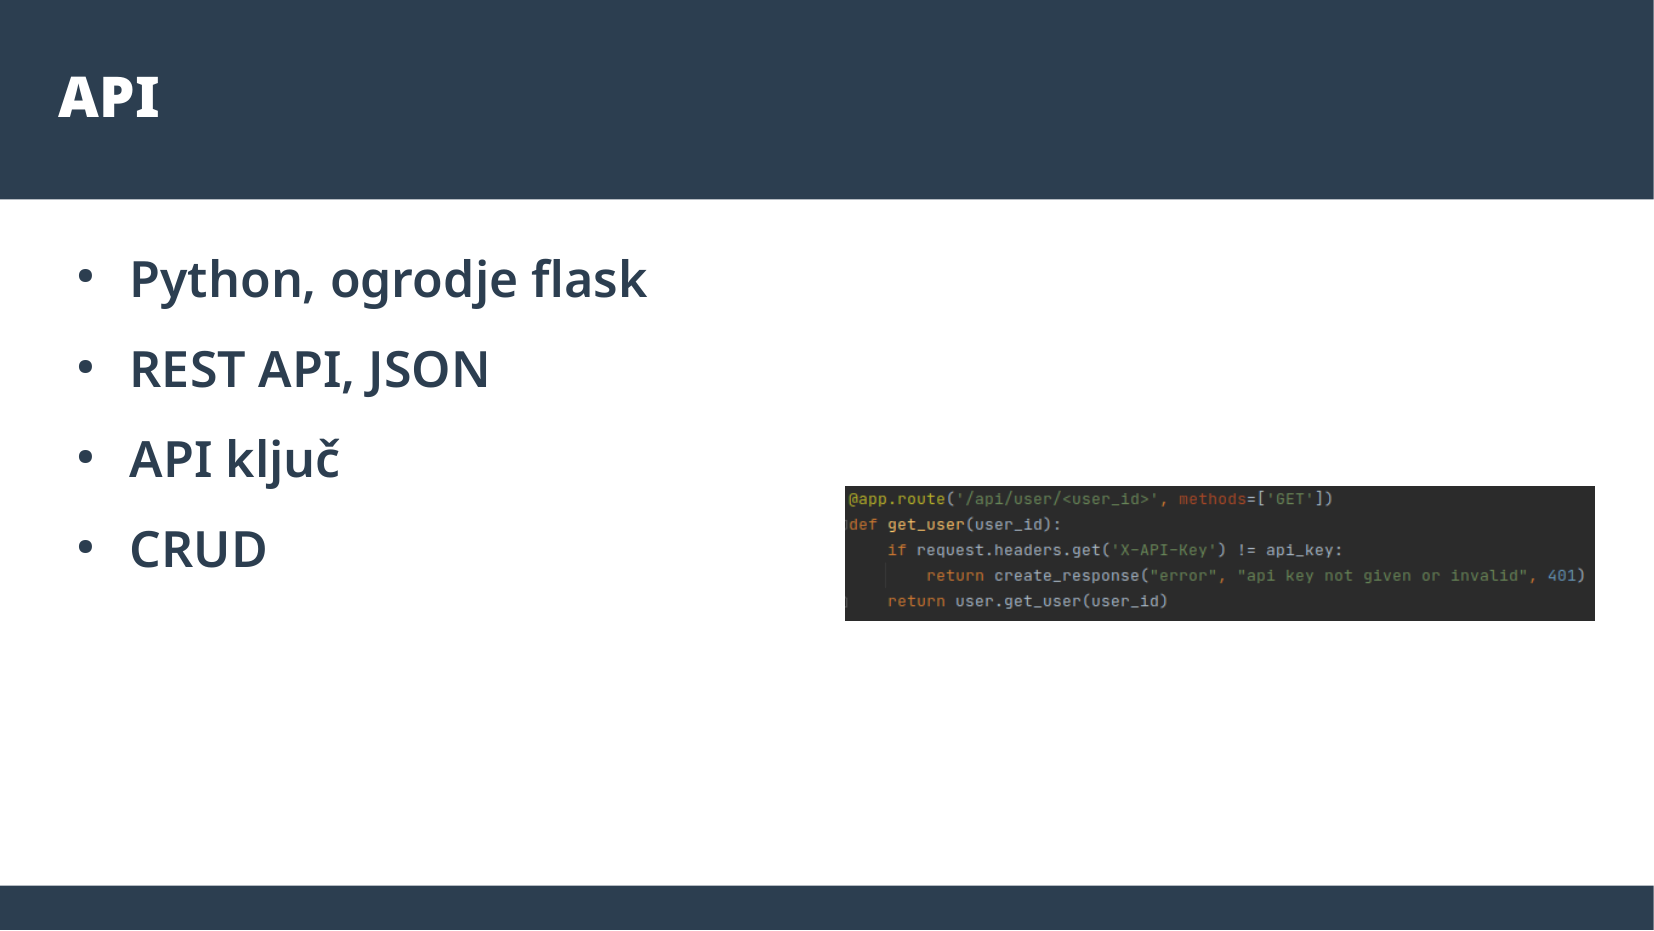

# API
Python, ogrodje flask
REST API, JSON
API ključ
CRUD